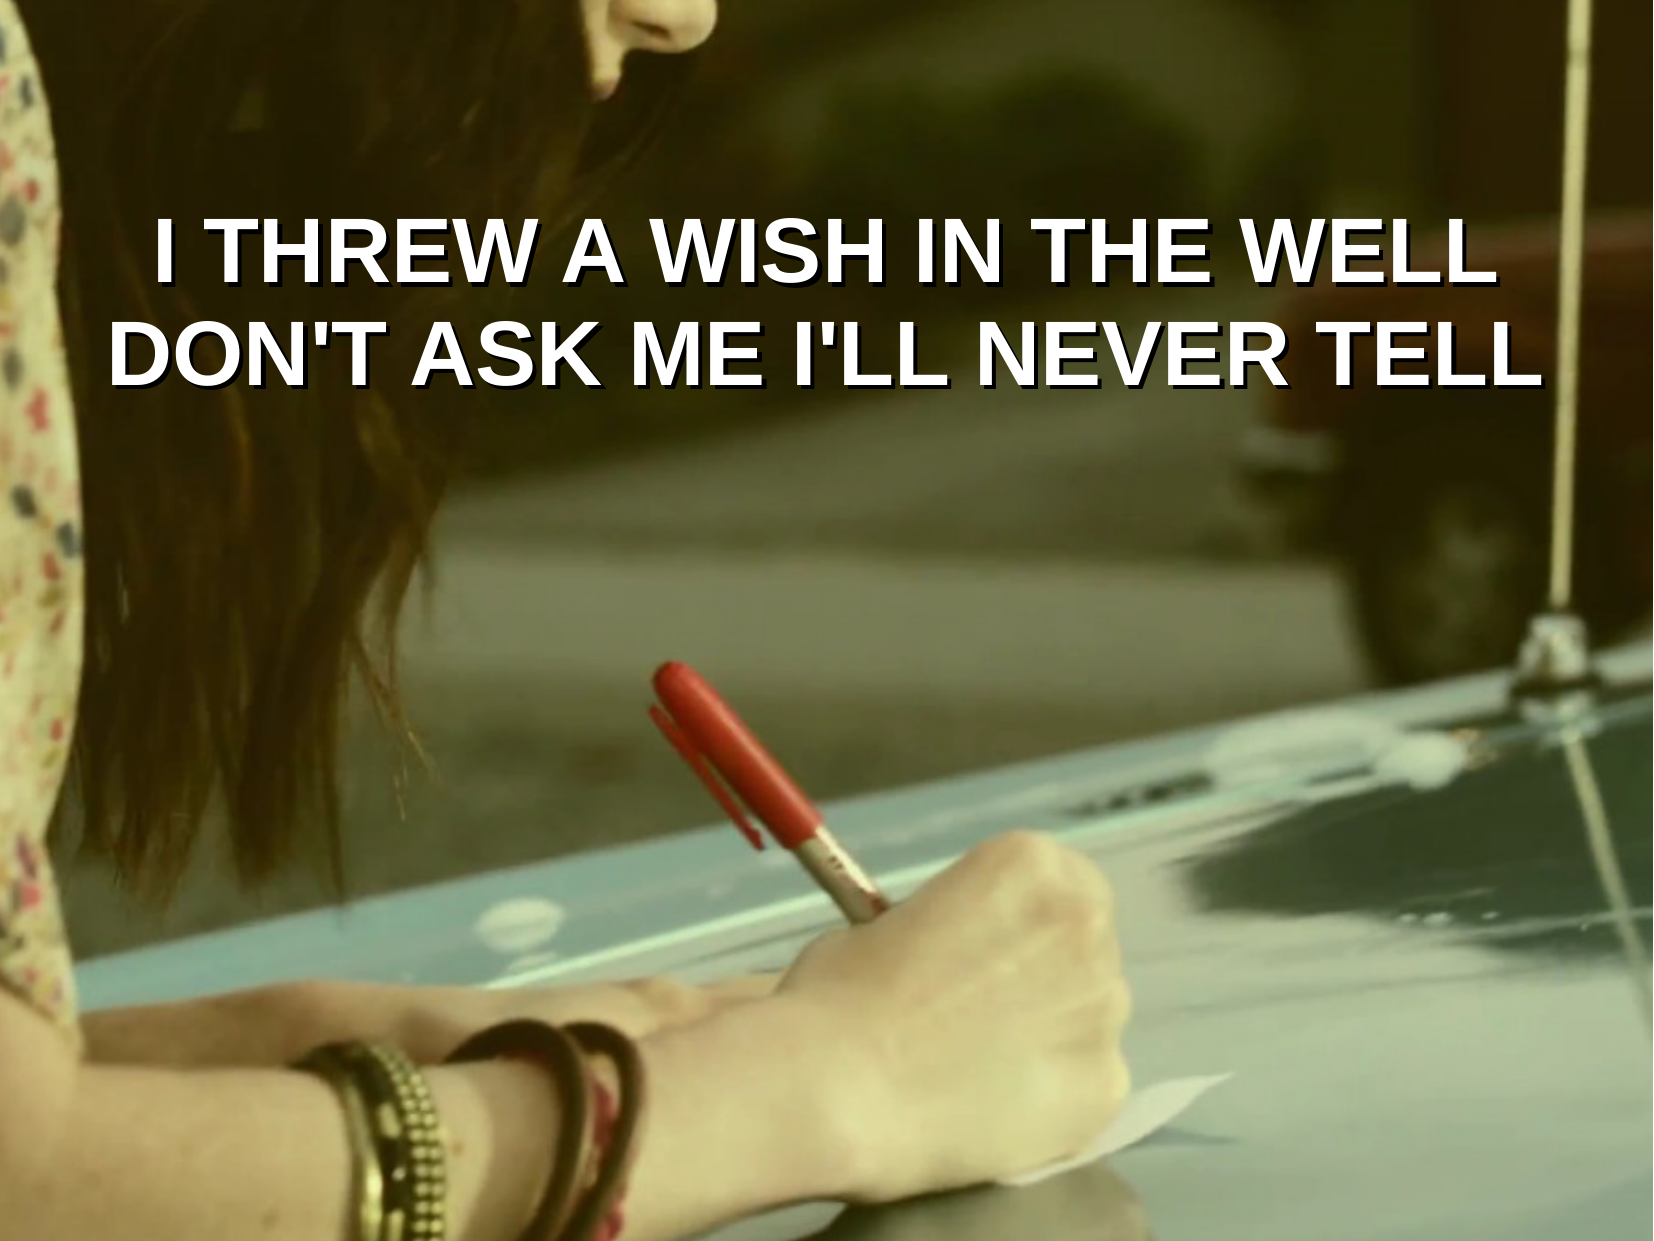

# I THREW A WISH IN THE WELL
DON'T ASK ME I'LL NEVER TELL